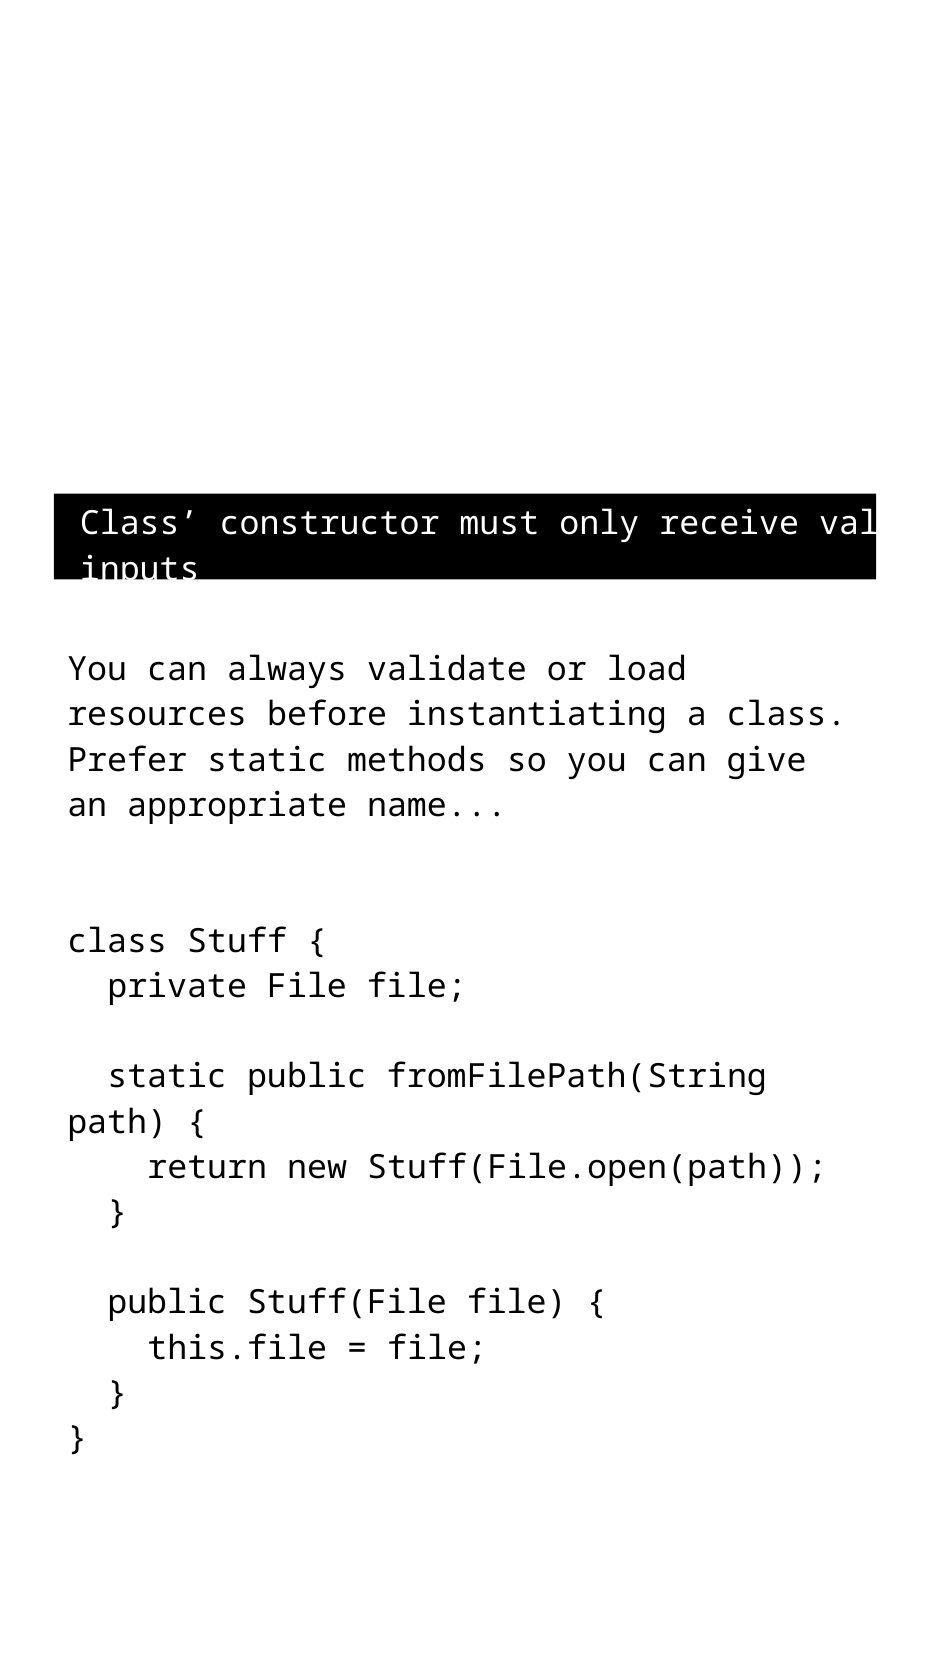

Class’ constructor must only receive valid
inputs
You can always validate or load resources before instantiating a class. Prefer static methods so you can give an appropriate name...
class Stuff {
 private File file;
 static public fromFilePath(String path) {
 return new Stuff(File.open(path));
 }
 public Stuff(File file) {
 this.file = file;
 }
}